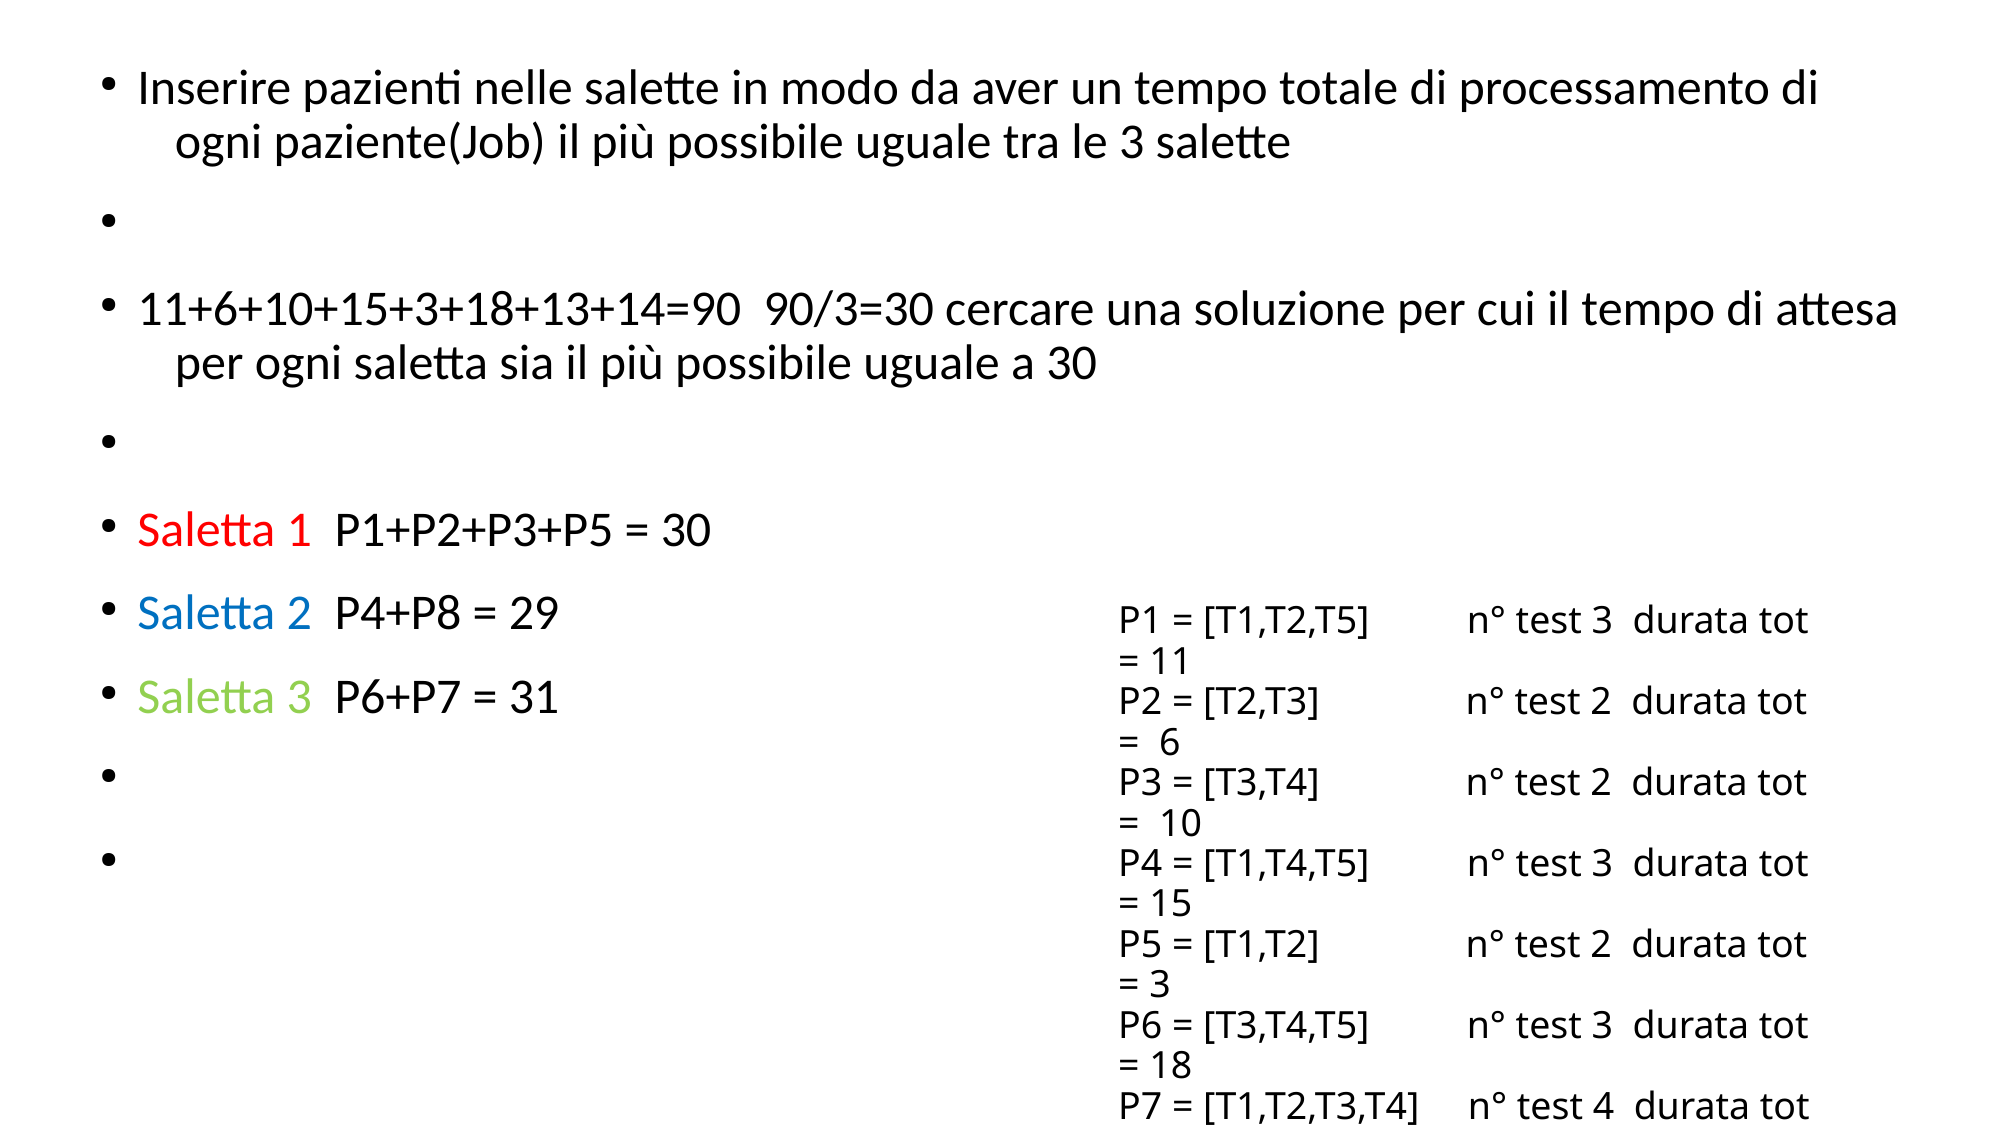

# Inserire pazienti nelle salette in modo da aver un tempo totale di processamento di ogni paziente(Job) il più possibile uguale tra le 3 salette
11+6+10+15+3+18+13+14=90 90/3=30 cercare una soluzione per cui il tempo di attesa per ogni saletta sia il più possibile uguale a 30
Saletta 1 P1+P2+P3+P5 = 30
Saletta 2 P4+P8 = 29
Saletta 3 P6+P7 = 31
P1 = [T1,T2,T5] n° test 3 durata tot = 11
P2 = [T2,T3] n° test 2 durata tot = 6
P3 = [T3,T4] n° test 2 durata tot = 10
P4 = [T1,T4,T5] n° test 3 durata tot = 15
P5 = [T1,T2] n° test 2 durata tot = 3
P6 = [T3,T4,T5] n° test 3 durata tot = 18
P7 = [T1,T2,T3,T4] n° test 4 durata tot = 13
P8 = [T4,T5] n° test 2 durata tot = 14